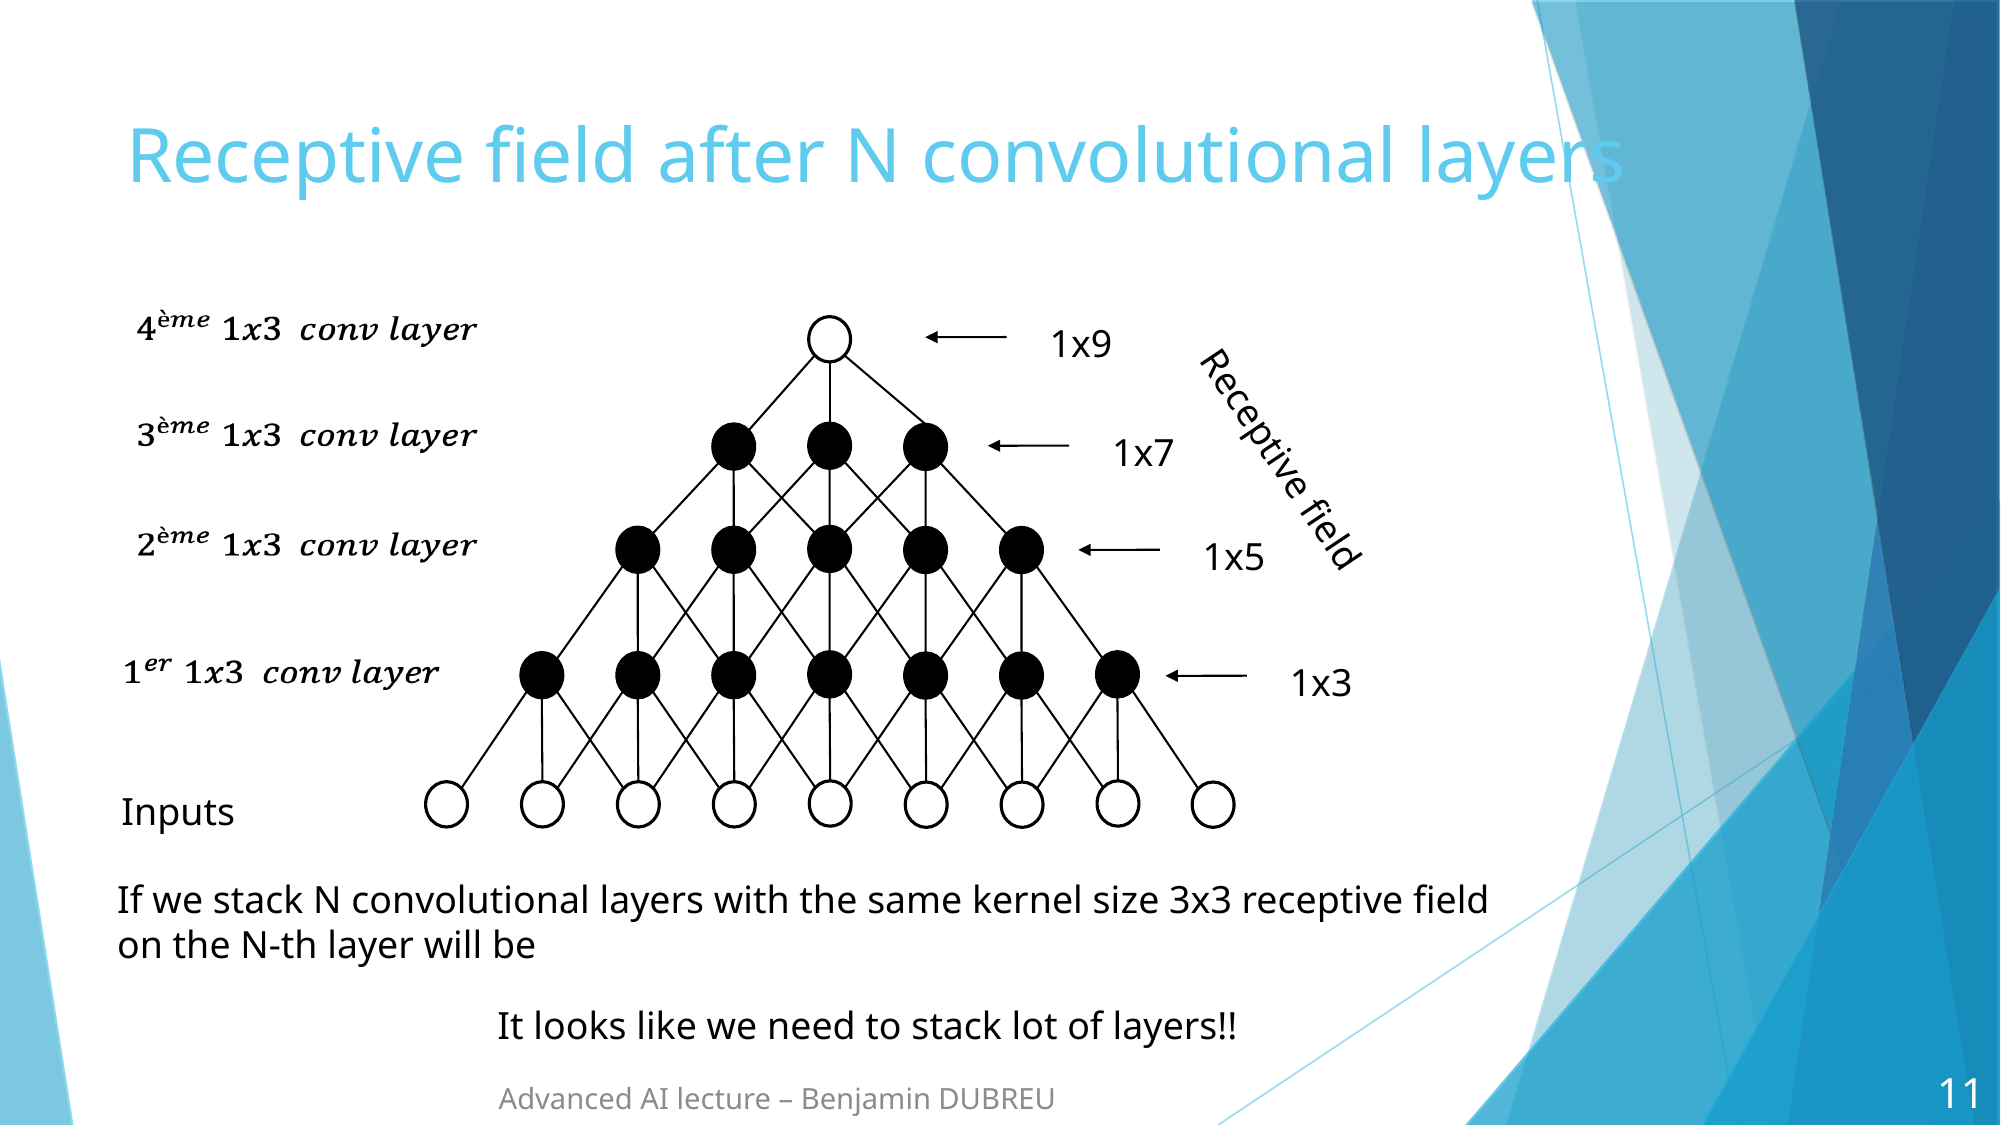

# Receptive field after N convolutional layers
1x9
1x7
Receptive field
1x5
1x3
Inputs
If we stack N convolutional layers with the same kernel size 3x3 receptive field
on the N-th layer will be
It looks like we need to stack lot of layers!!
Advanced AI lecture – Benjamin DUBREU